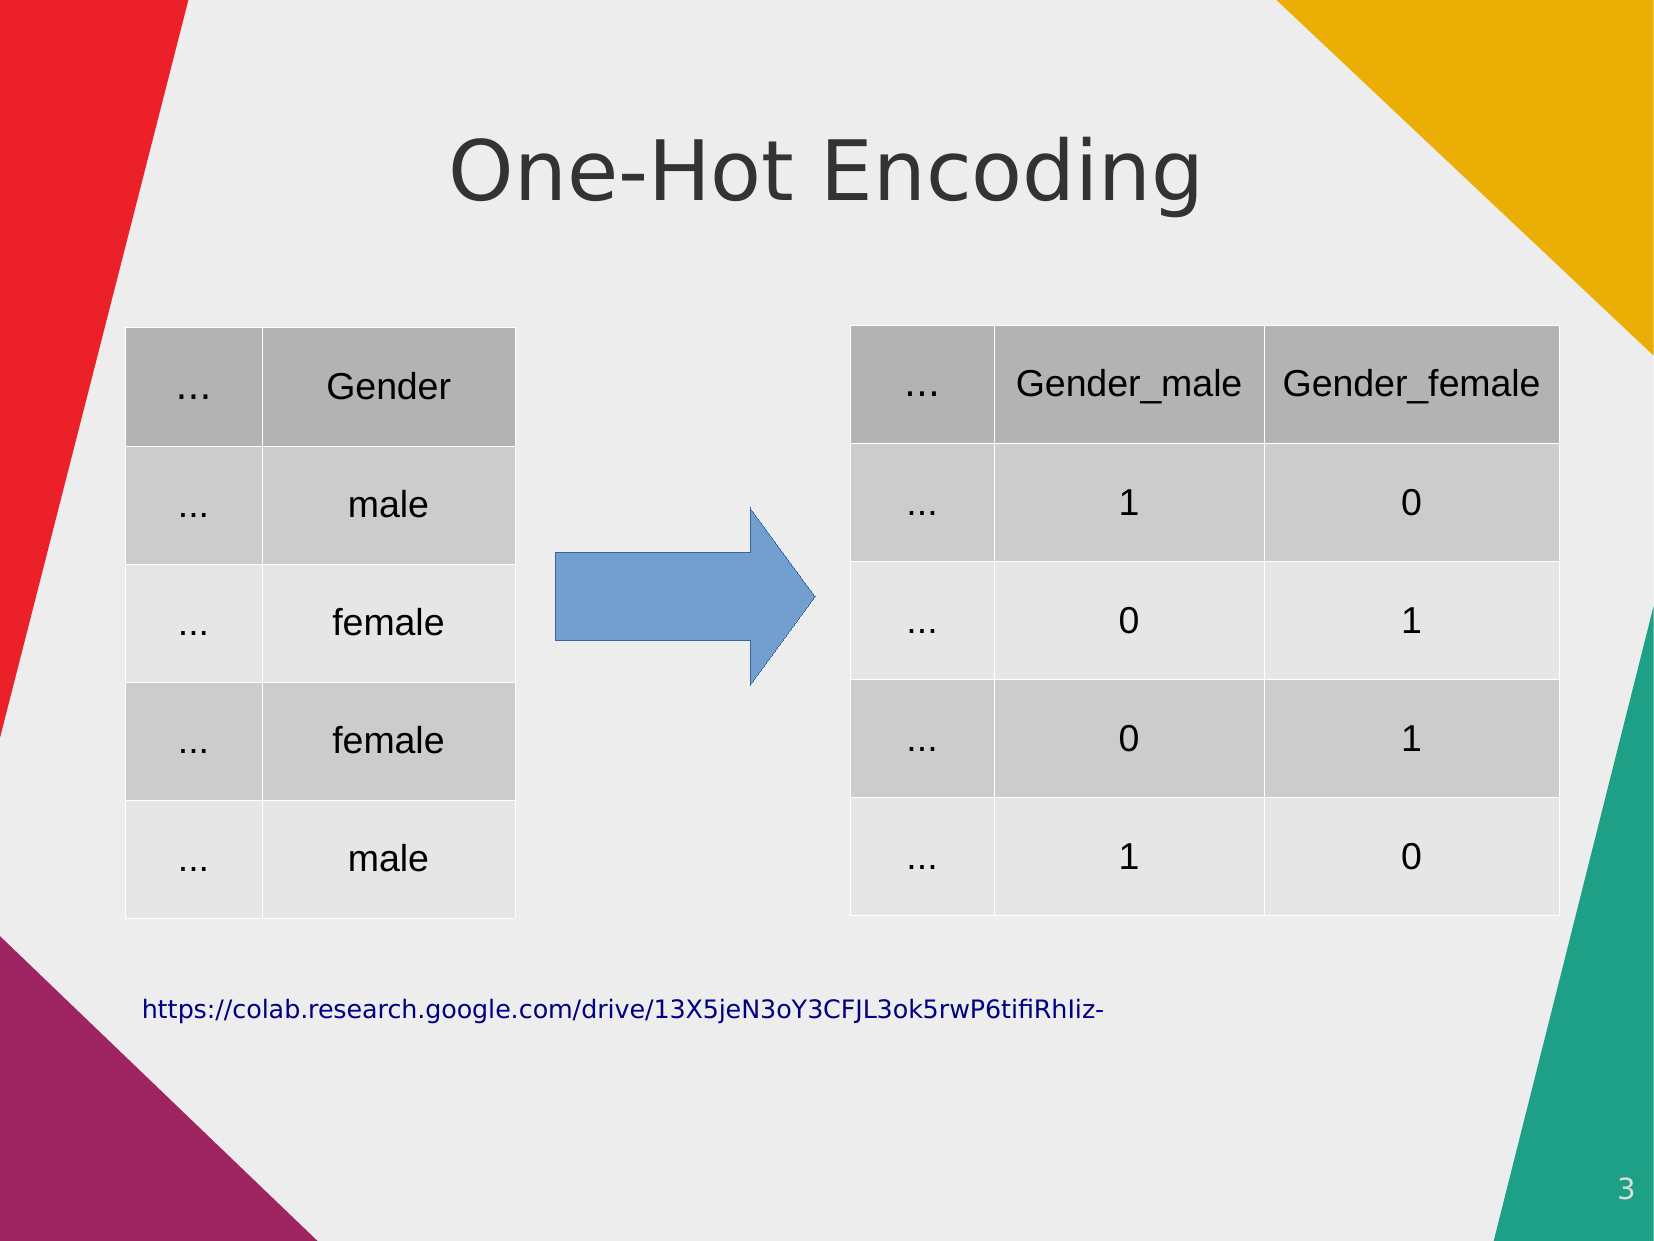

# One-Hot Encoding
https://colab.research.google.com/drive/13X5jeN3oY3CFJL3ok5rwP6tifiRhIiz-
| ... | Gender\_male | Gender\_female |
| --- | --- | --- |
| ... | 1 | 0 |
| ... | 0 | 1 |
| ... | 0 | 1 |
| ... | 1 | 0 |
| ... | Gender |
| --- | --- |
| ... | male |
| ... | female |
| ... | female |
| ... | male |
3